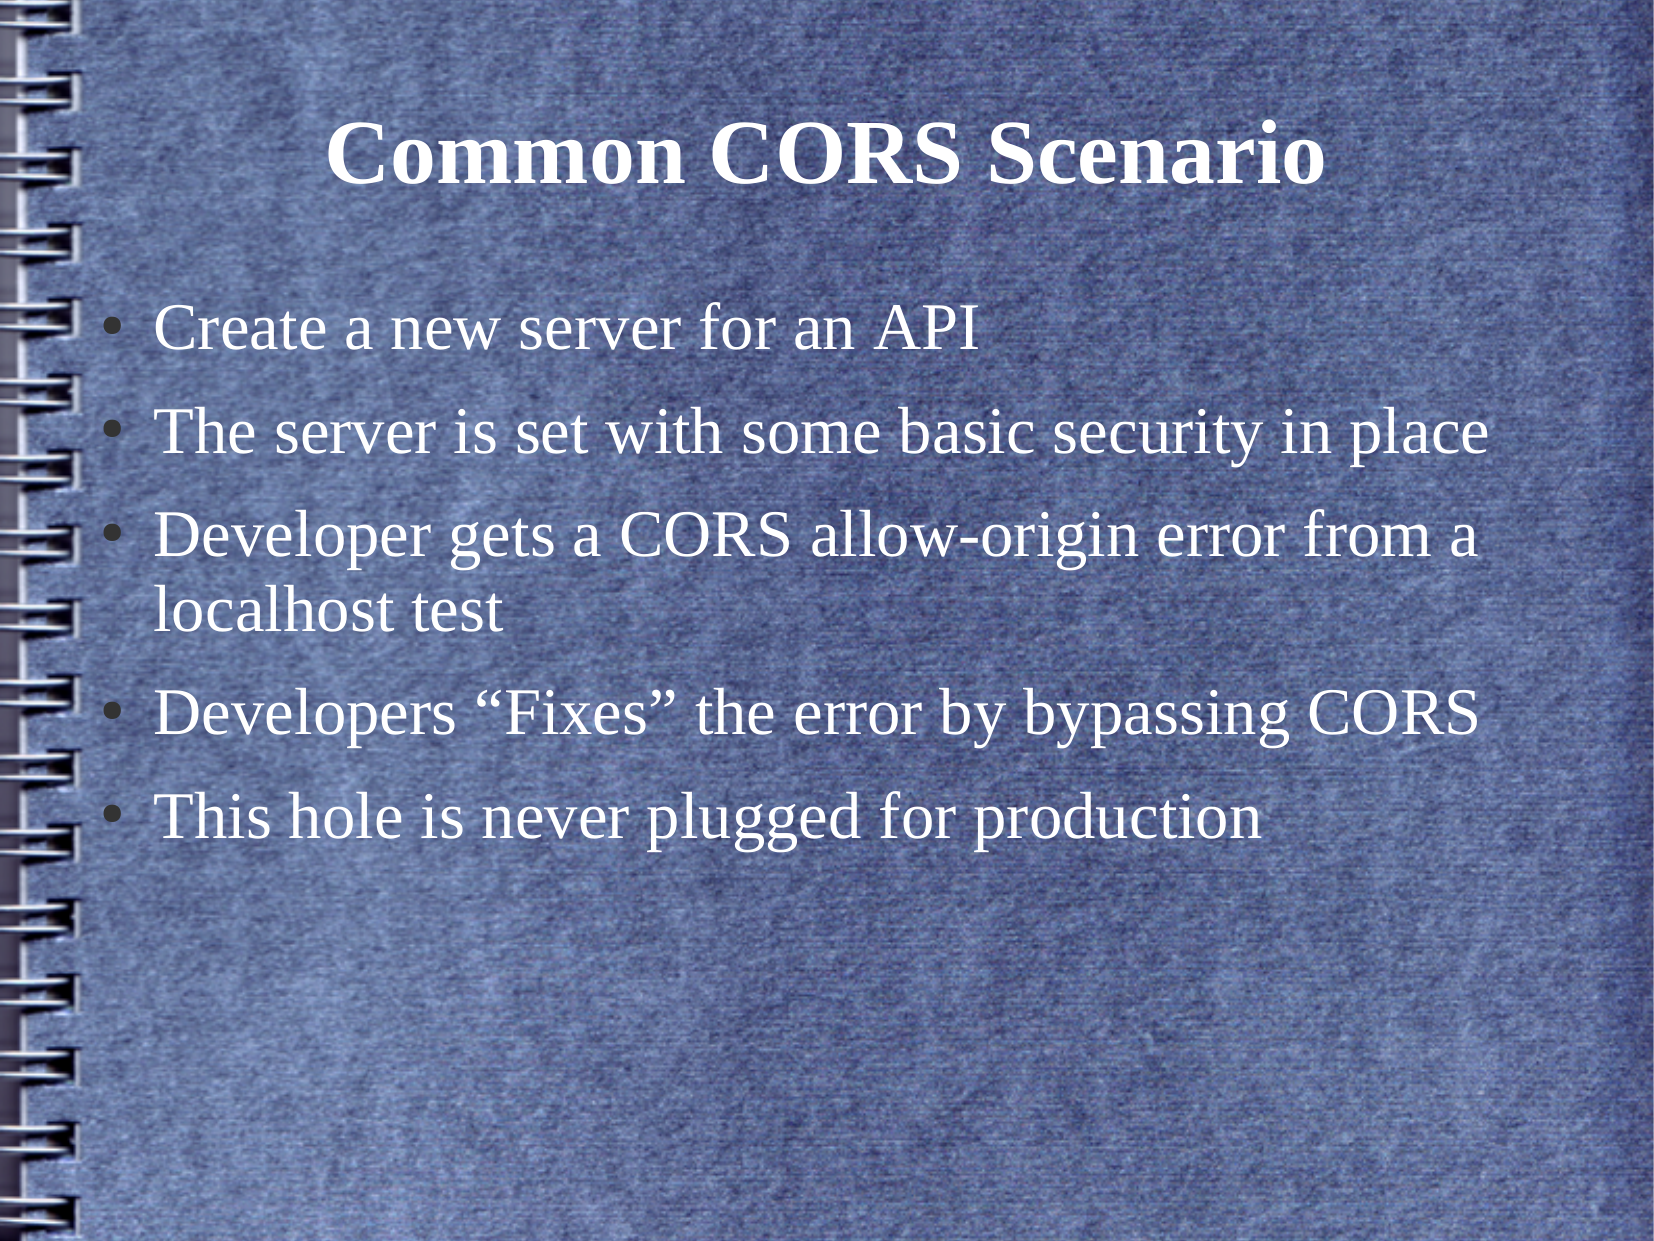

# Common CORS Scenario
Create a new server for an API
The server is set with some basic security in place
Developer gets a CORS allow-origin error from a localhost test
Developers “Fixes” the error by bypassing CORS
This hole is never plugged for production